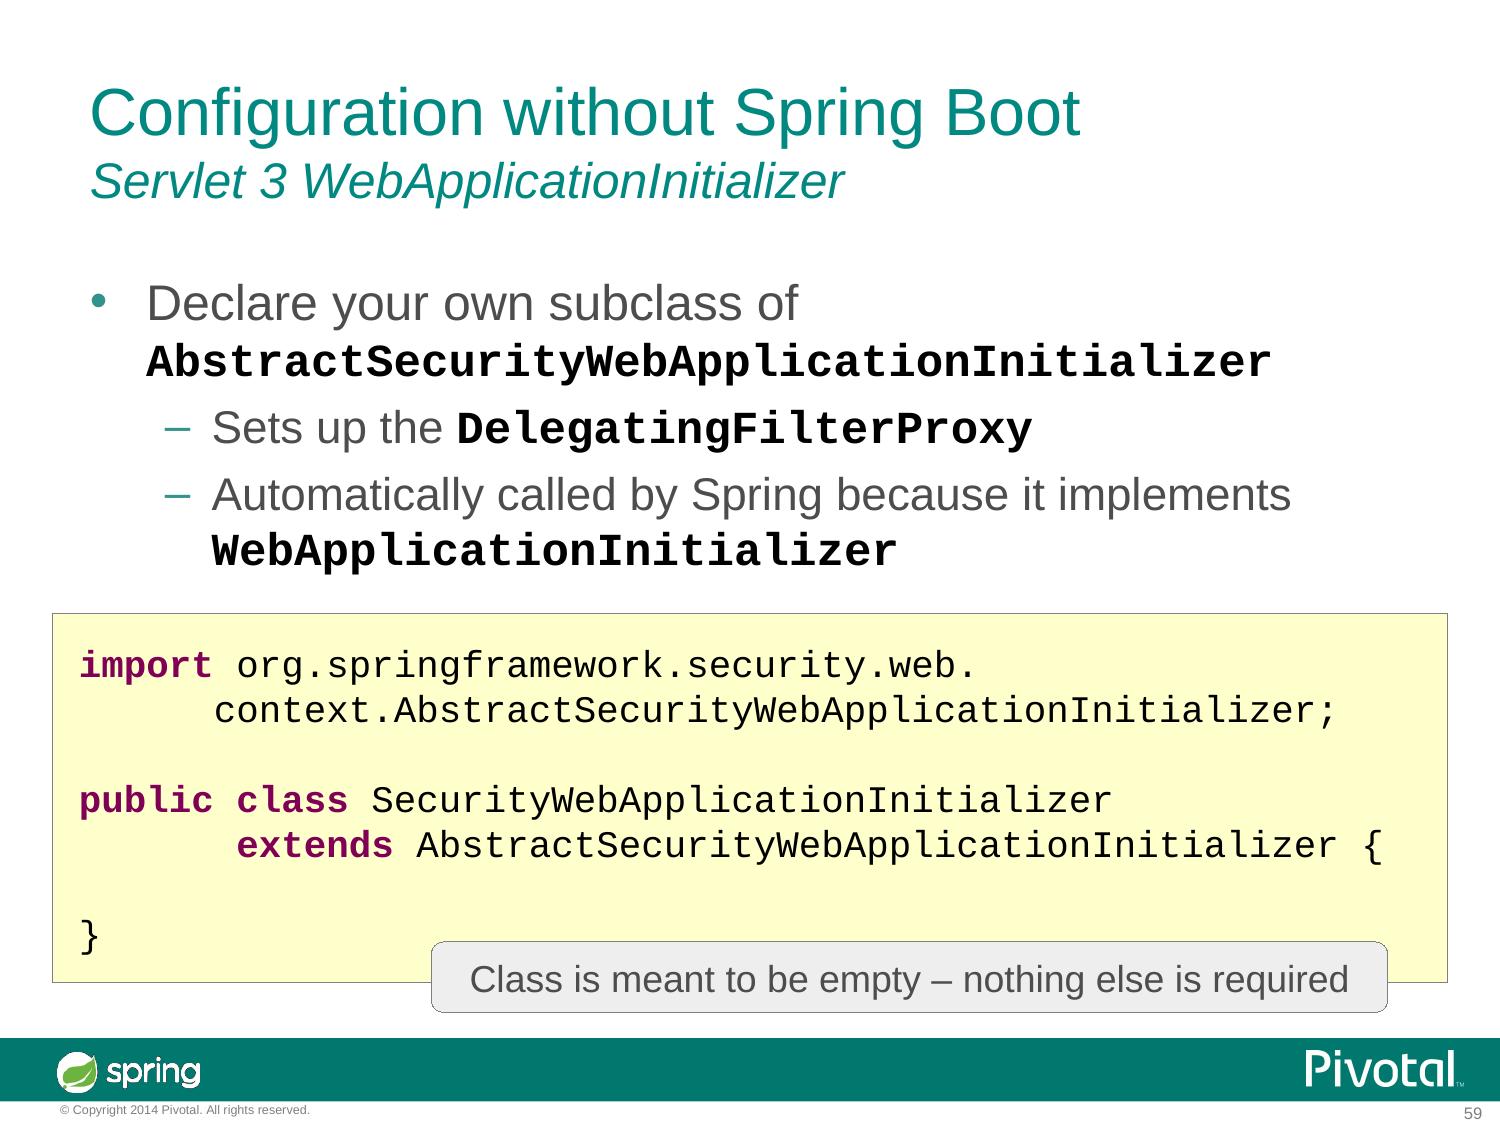

# Configuration without Spring Boot Servlet 3 WebApplicationInitializer
Declare your own subclass of AbstractSecurityWebApplicationInitializer
Sets up the DelegatingFilterProxy
Automatically called by Spring because it implements WebApplicationInitializer
import org.springframework.security.web.
 context.AbstractSecurityWebApplicationInitializer;
public class SecurityWebApplicationInitializer
 extends AbstractSecurityWebApplicationInitializer {
}
Class is meant to be empty – nothing else is required